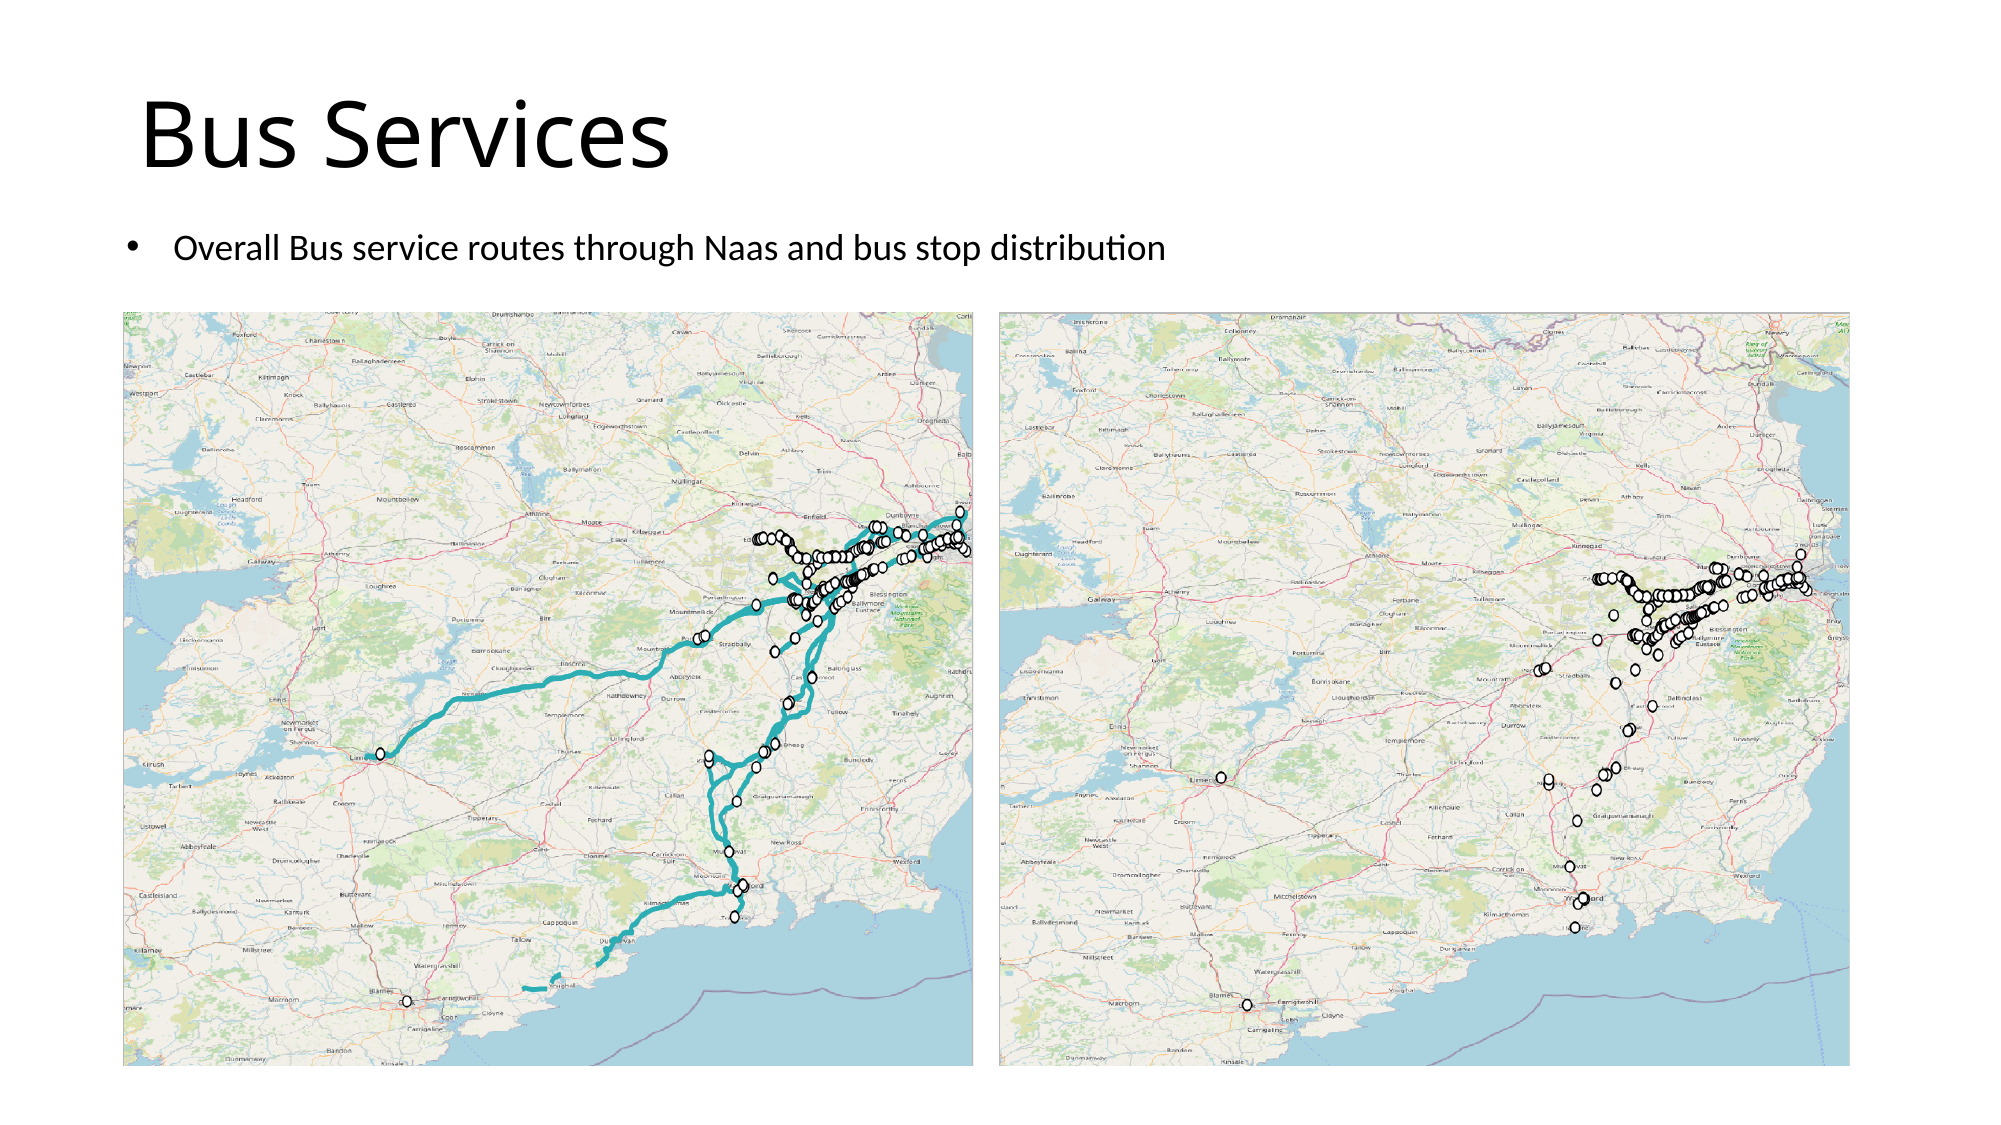

# Bus Services
Overall Bus service routes through Naas and bus stop distribution